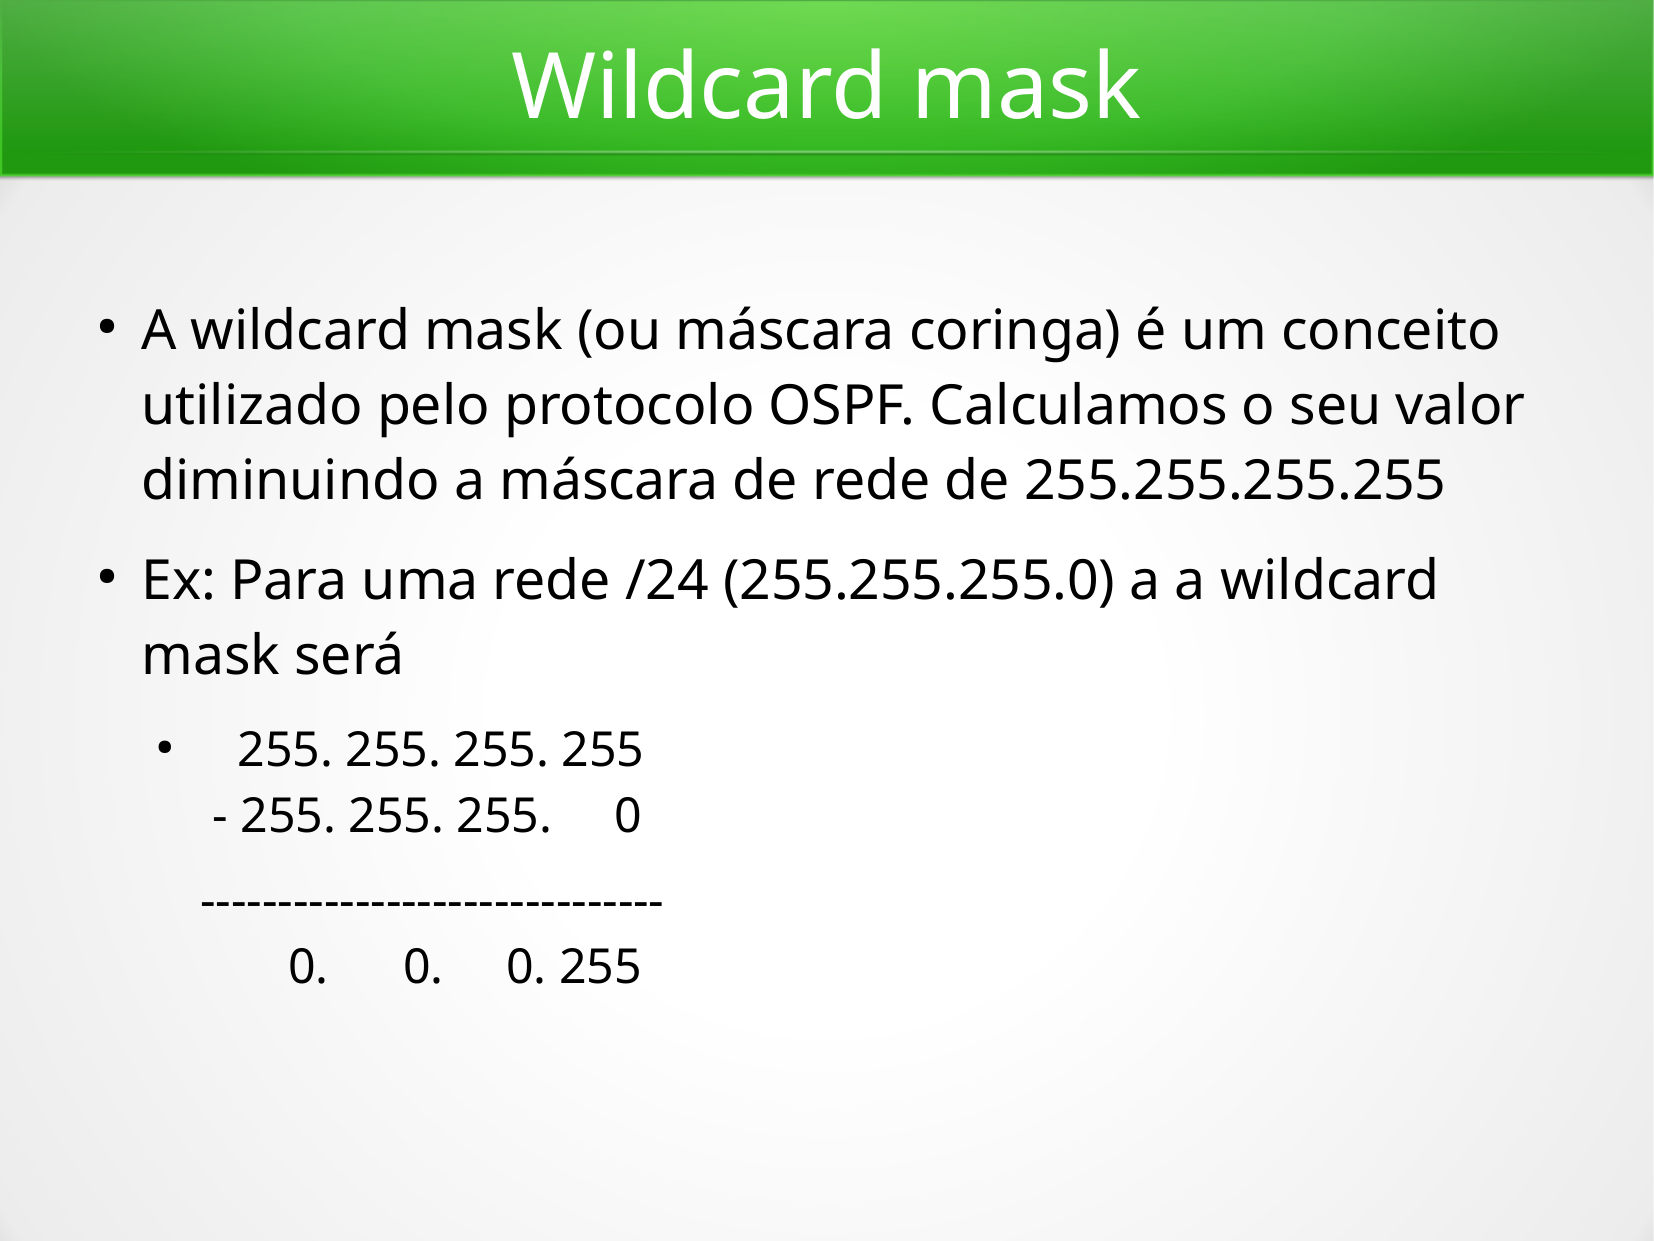

# Wildcard mask
A wildcard mask (ou máscara coringa) é um conceito utilizado pelo protocolo OSPF. Calculamos o seu valor diminuindo a máscara de rede de 255.255.255.255
Ex: Para uma rede /24 (255.255.255.0) a a wildcard mask será
 255. 255. 255. 255
 - 255. 255. 255. 0
------------------------------
 0. 0. 0. 255